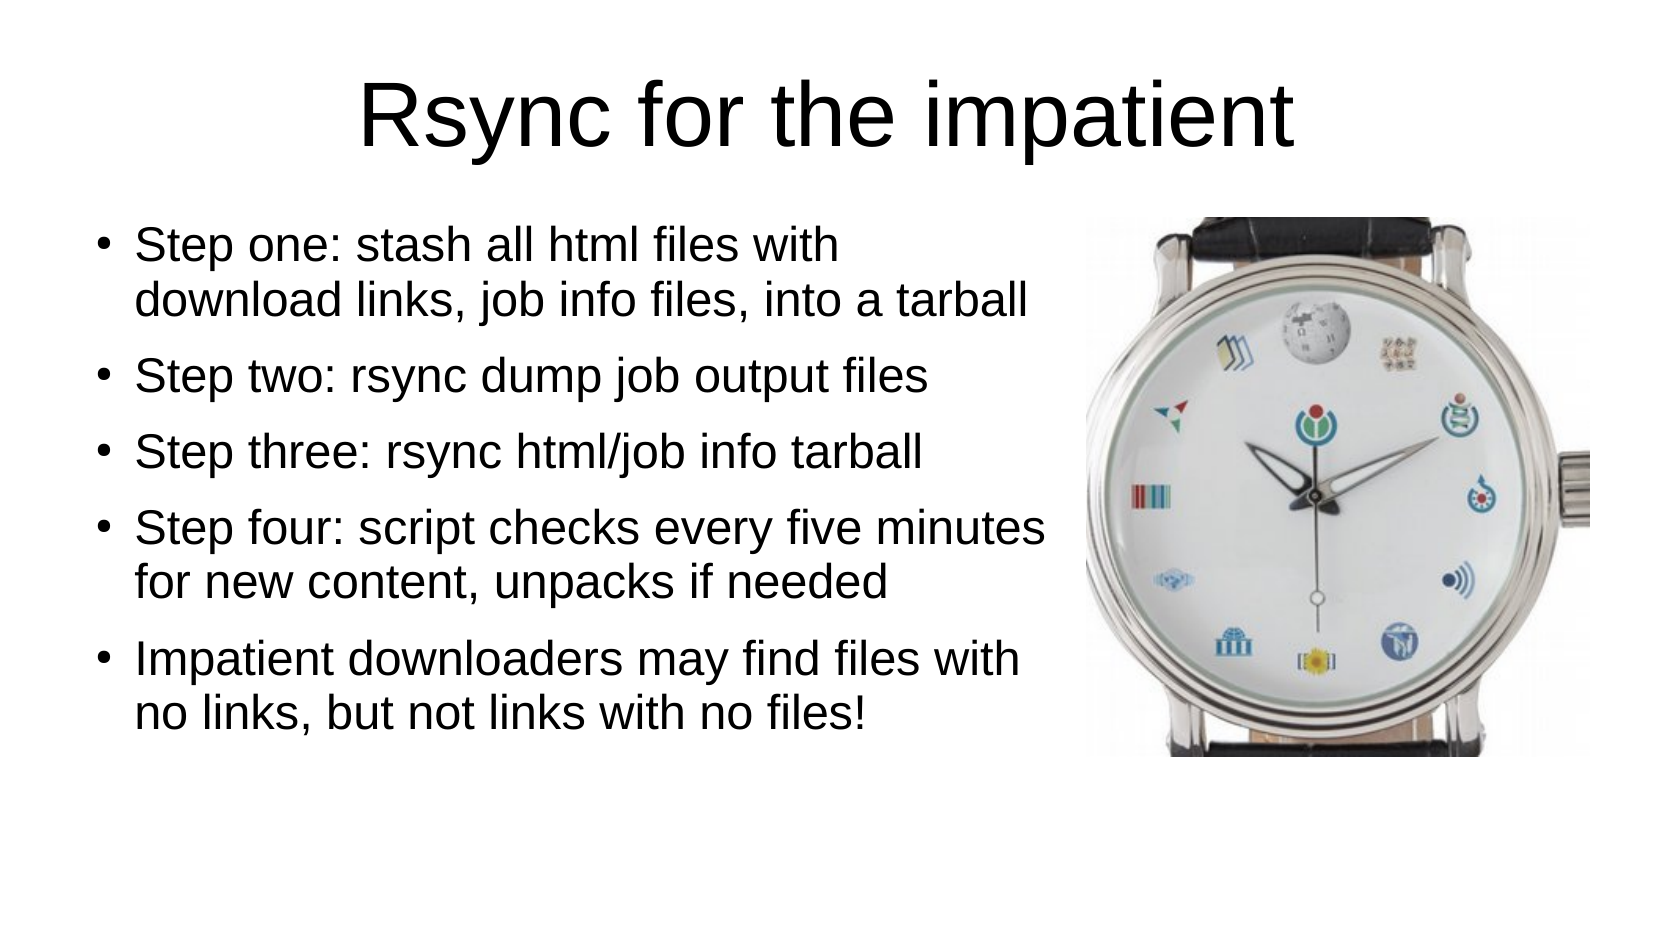

# Rsync for the impatient
Step one: stash all html files with download links, job info files, into a tarball
Step two: rsync dump job output files
Step three: rsync html/job info tarball
Step four: script checks every five minutes for new content, unpacks if needed
Impatient downloaders may find files with no links, but not links with no files!